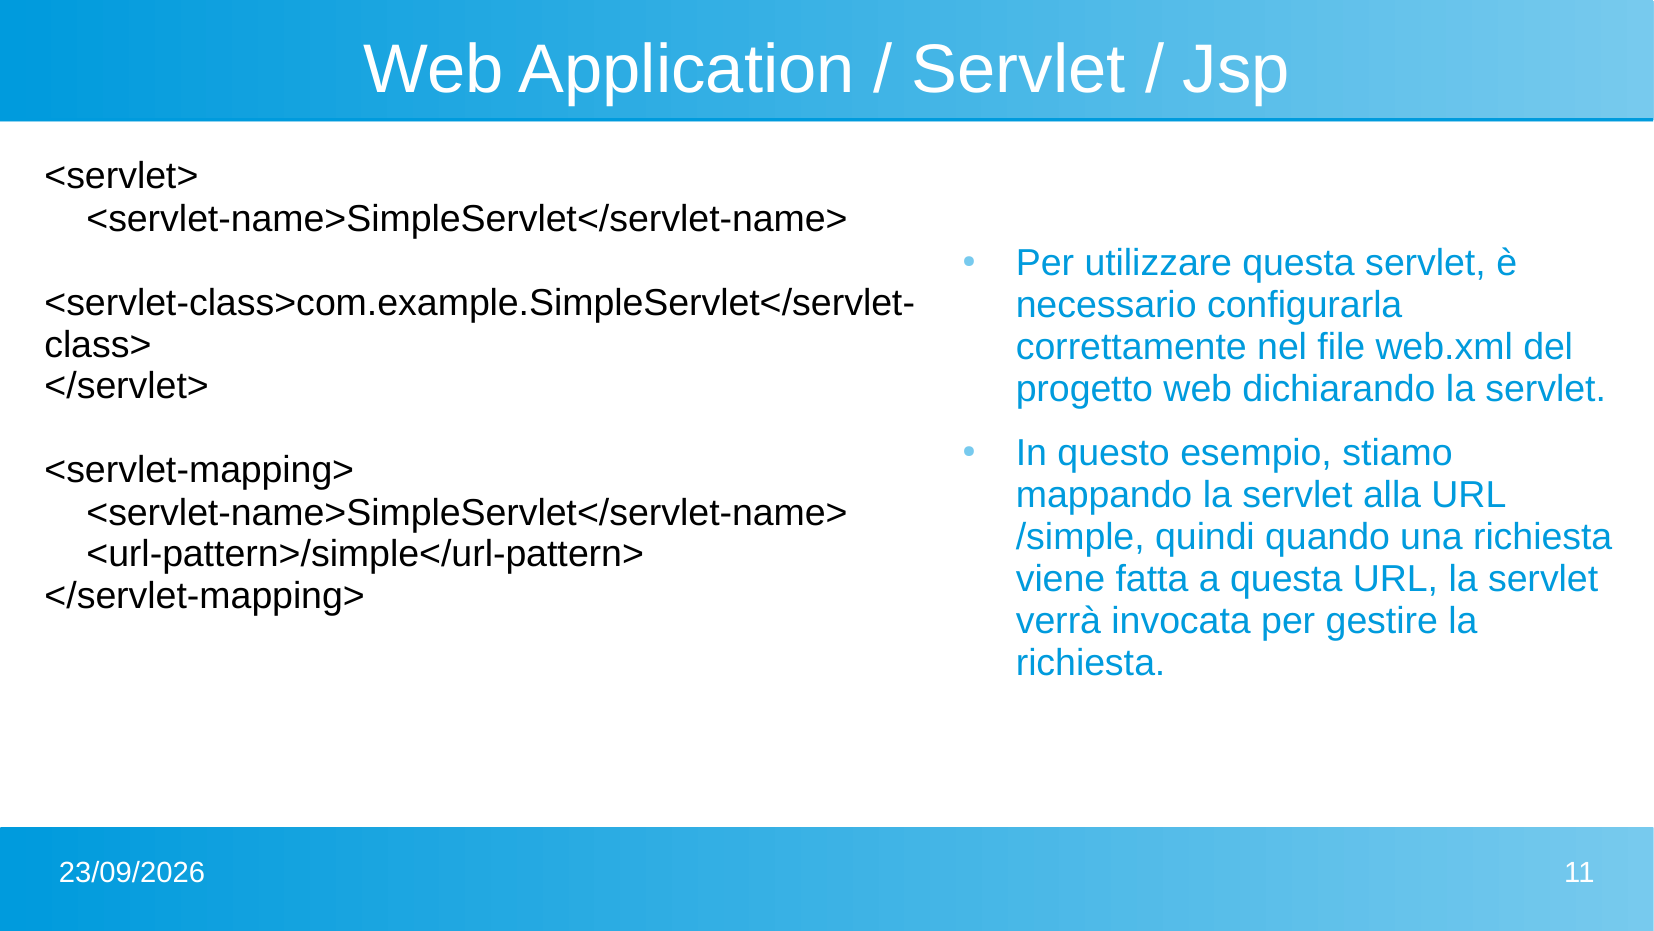

# Web Application / Servlet / Jsp
<servlet>
 <servlet-name>SimpleServlet</servlet-name>
 <servlet-class>com.example.SimpleServlet</servlet-class>
</servlet>
<servlet-mapping>
 <servlet-name>SimpleServlet</servlet-name>
 <url-pattern>/simple</url-pattern>
</servlet-mapping>
Per utilizzare questa servlet, è necessario configurarla correttamente nel file web.xml del progetto web dichiarando la servlet.
In questo esempio, stiamo mappando la servlet alla URL /simple, quindi quando una richiesta viene fatta a questa URL, la servlet verrà invocata per gestire la richiesta.
11